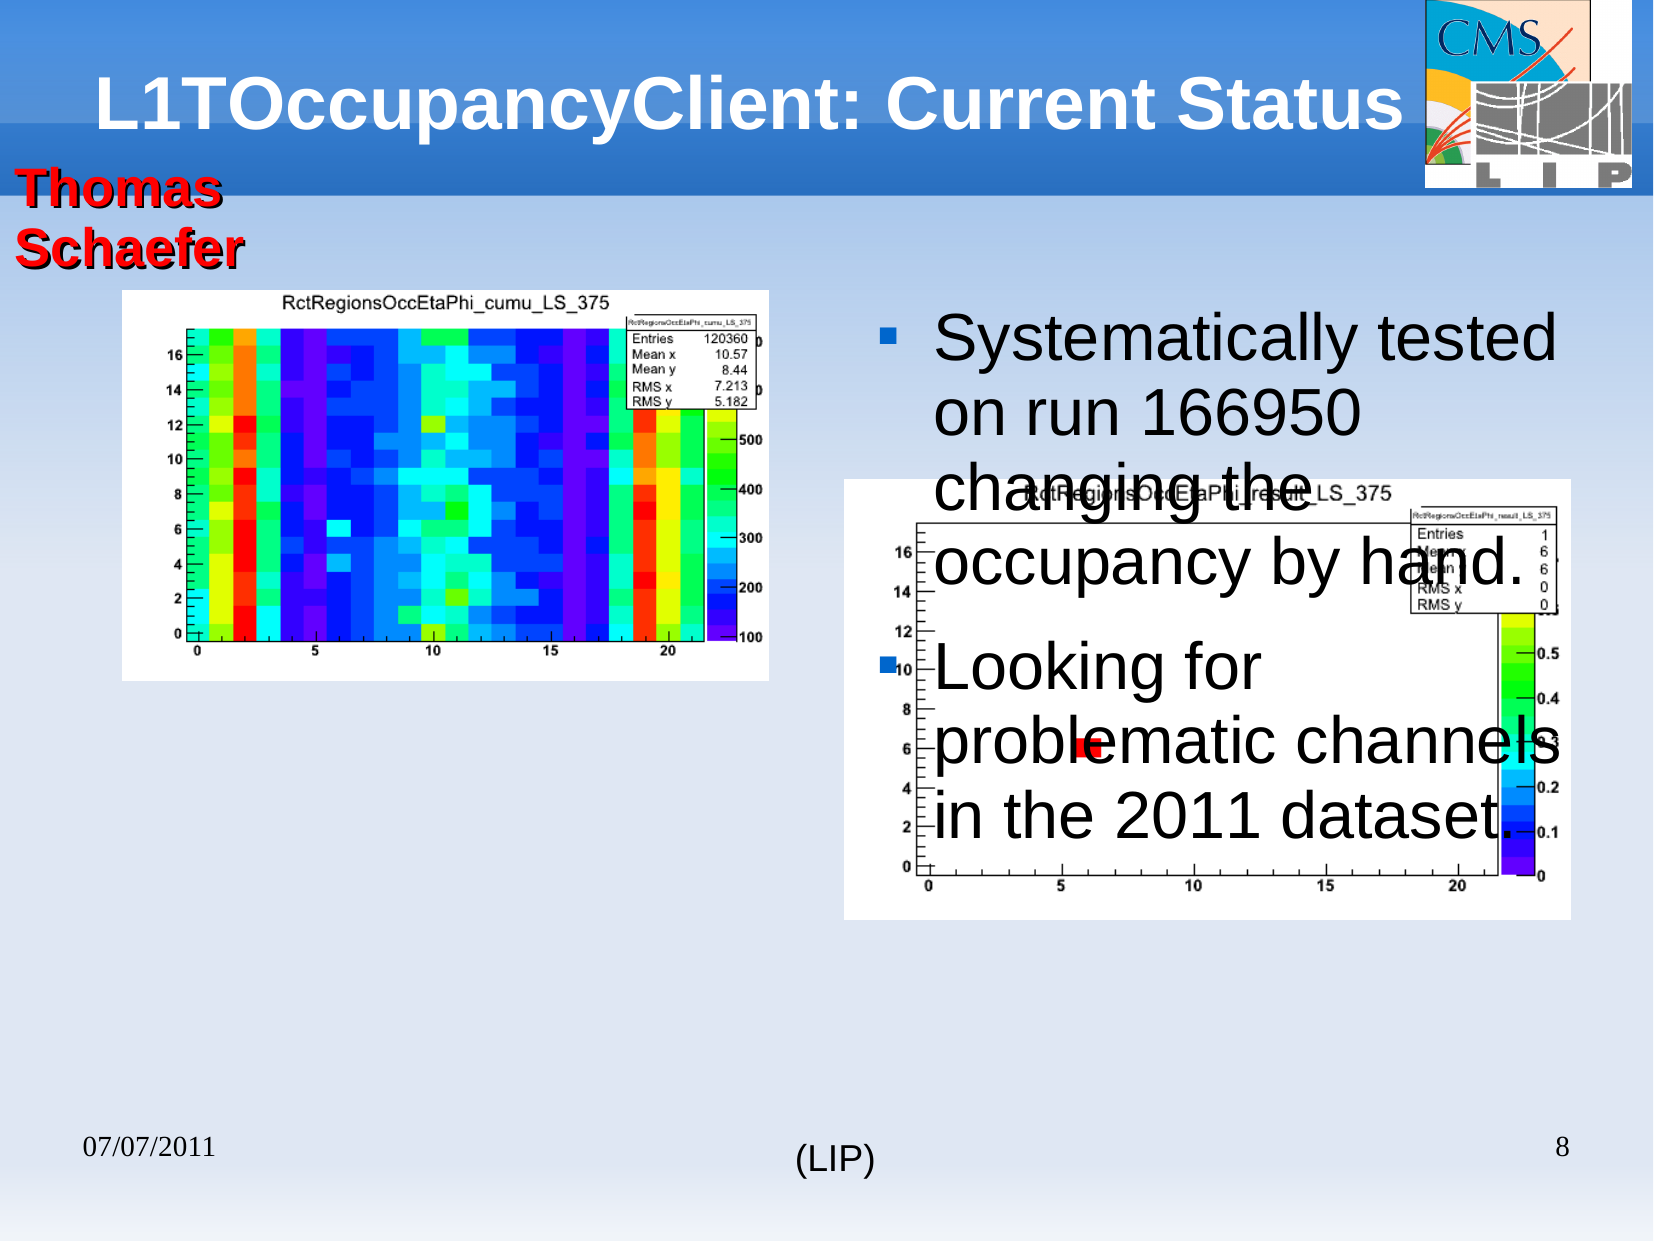

# L1TOccupancyClient: Current Status
Thomas
Schaefer
Systematically tested on run 166950 changing the occupancy by hand.
Looking for problematic channels in the 2011 dataset.
07/07/2011
8